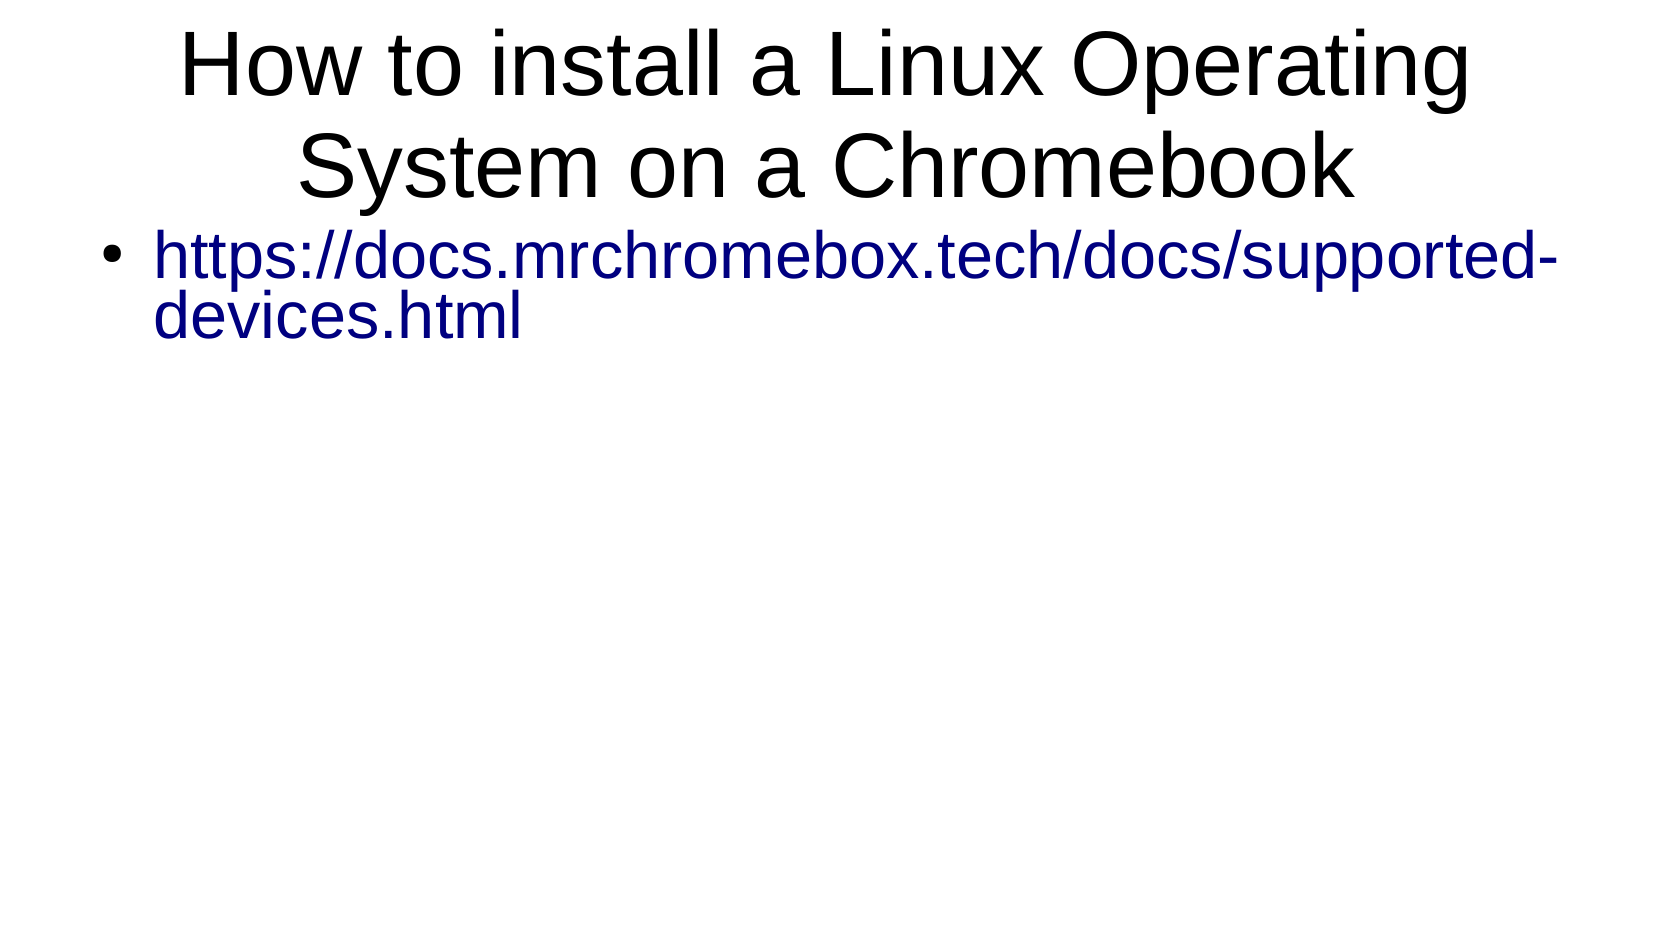

# How to install a Linux Operating System on a Chromebook
https://docs.mrchromebox.tech/docs/supported-devices.html